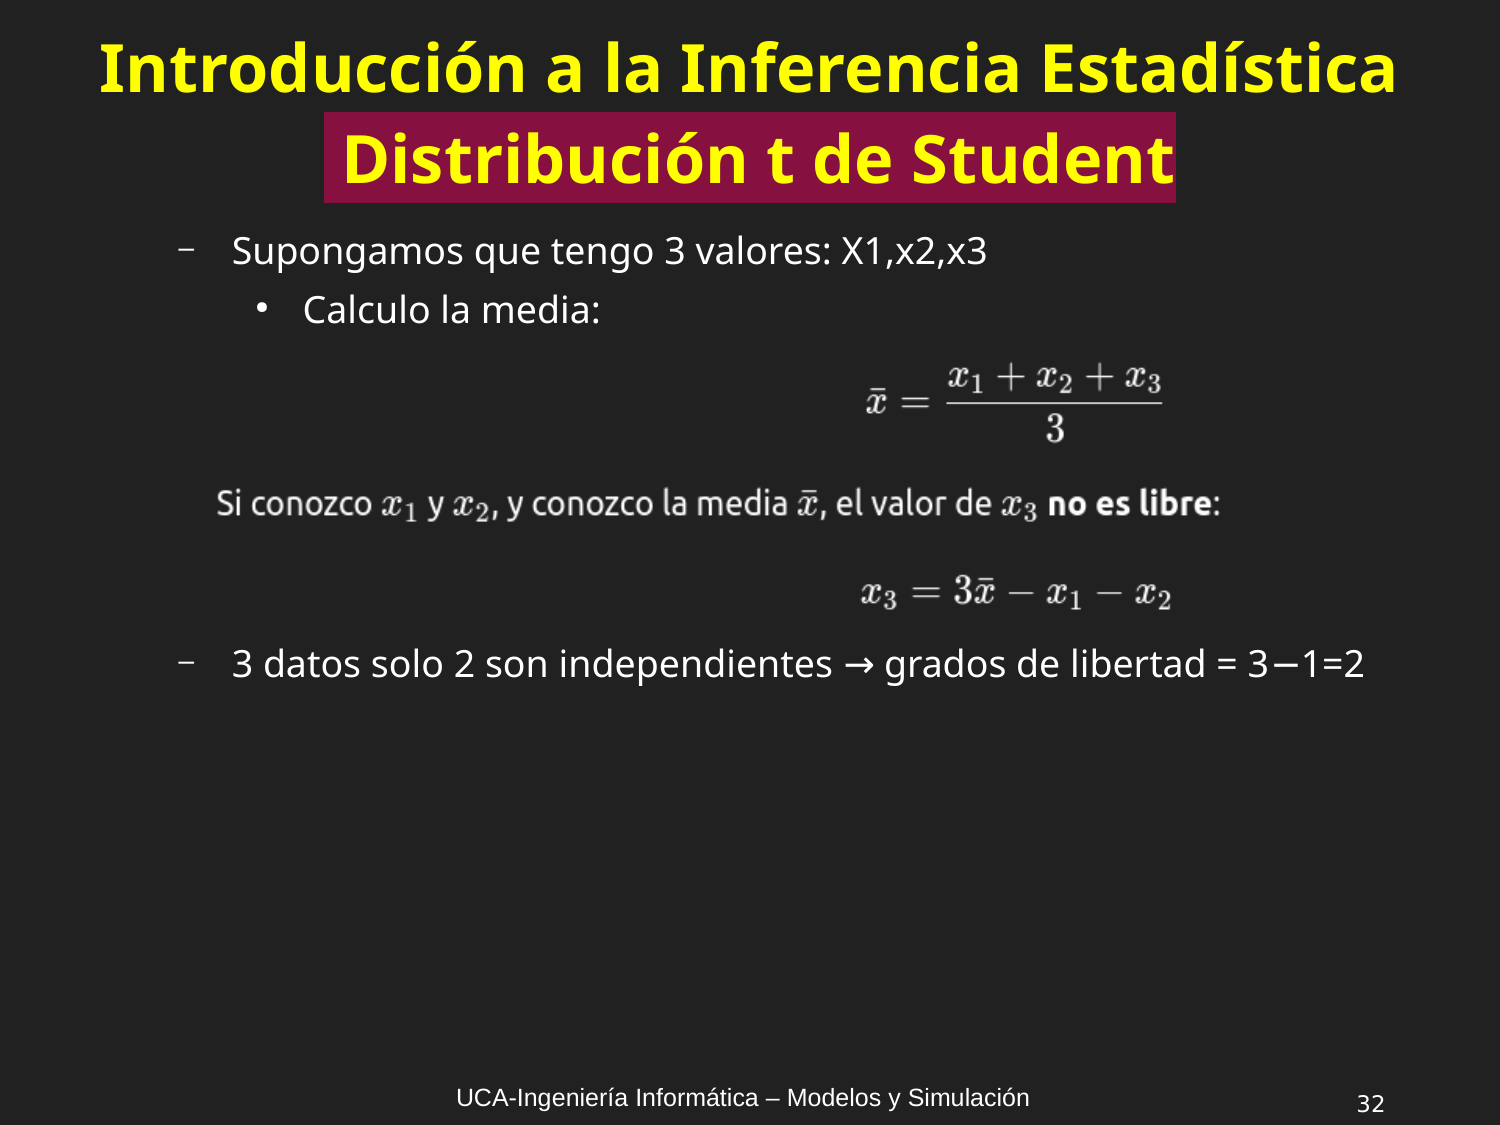

# Introducción a la Inferencia Estadística Distribución t de Student
Supongamos que tengo 3 valores: X1,x2,x3
Calculo la media:
3 datos solo 2 son independientes → grados de libertad = 3−1=2